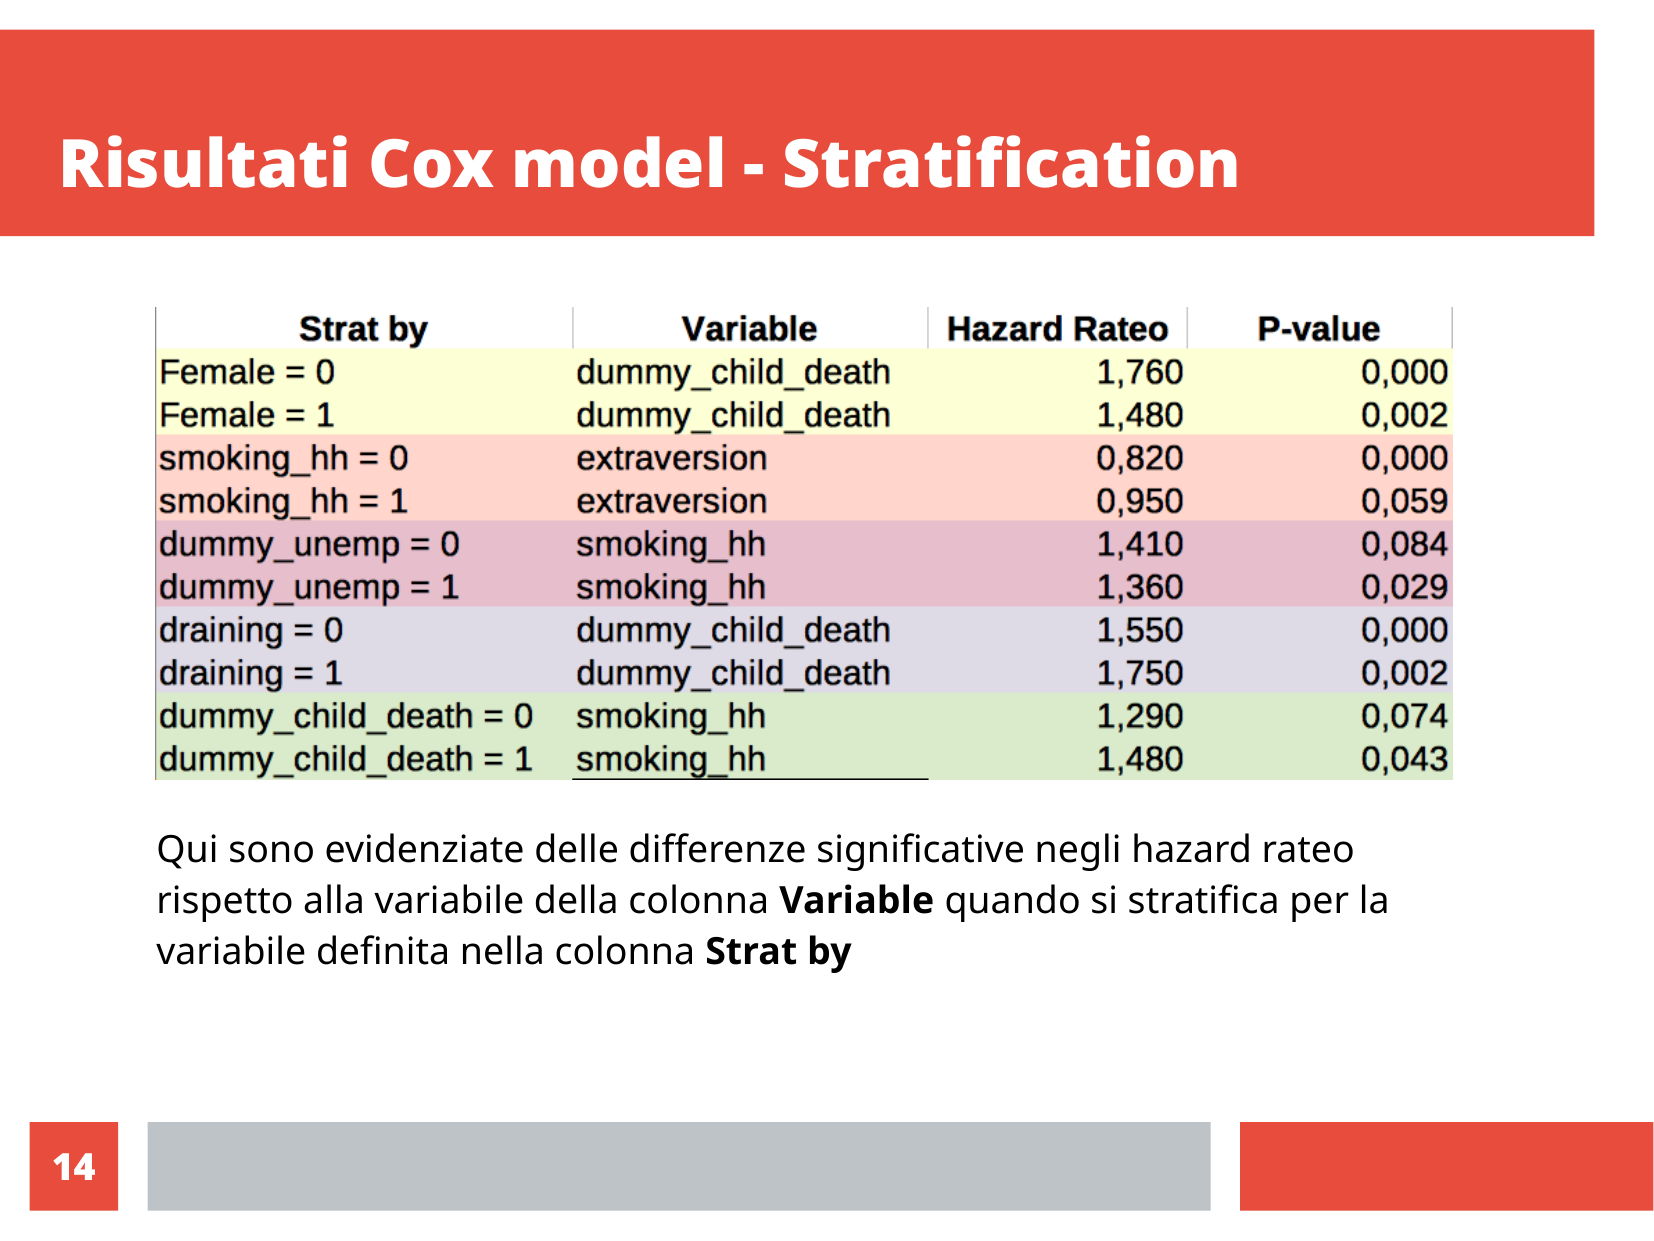

# Risultati Cox model - Stratification
Qui sono evidenziate delle differenze significative negli hazard rateo rispetto alla variabile della colonna Variable quando si stratifica per la variabile definita nella colonna Strat by
14